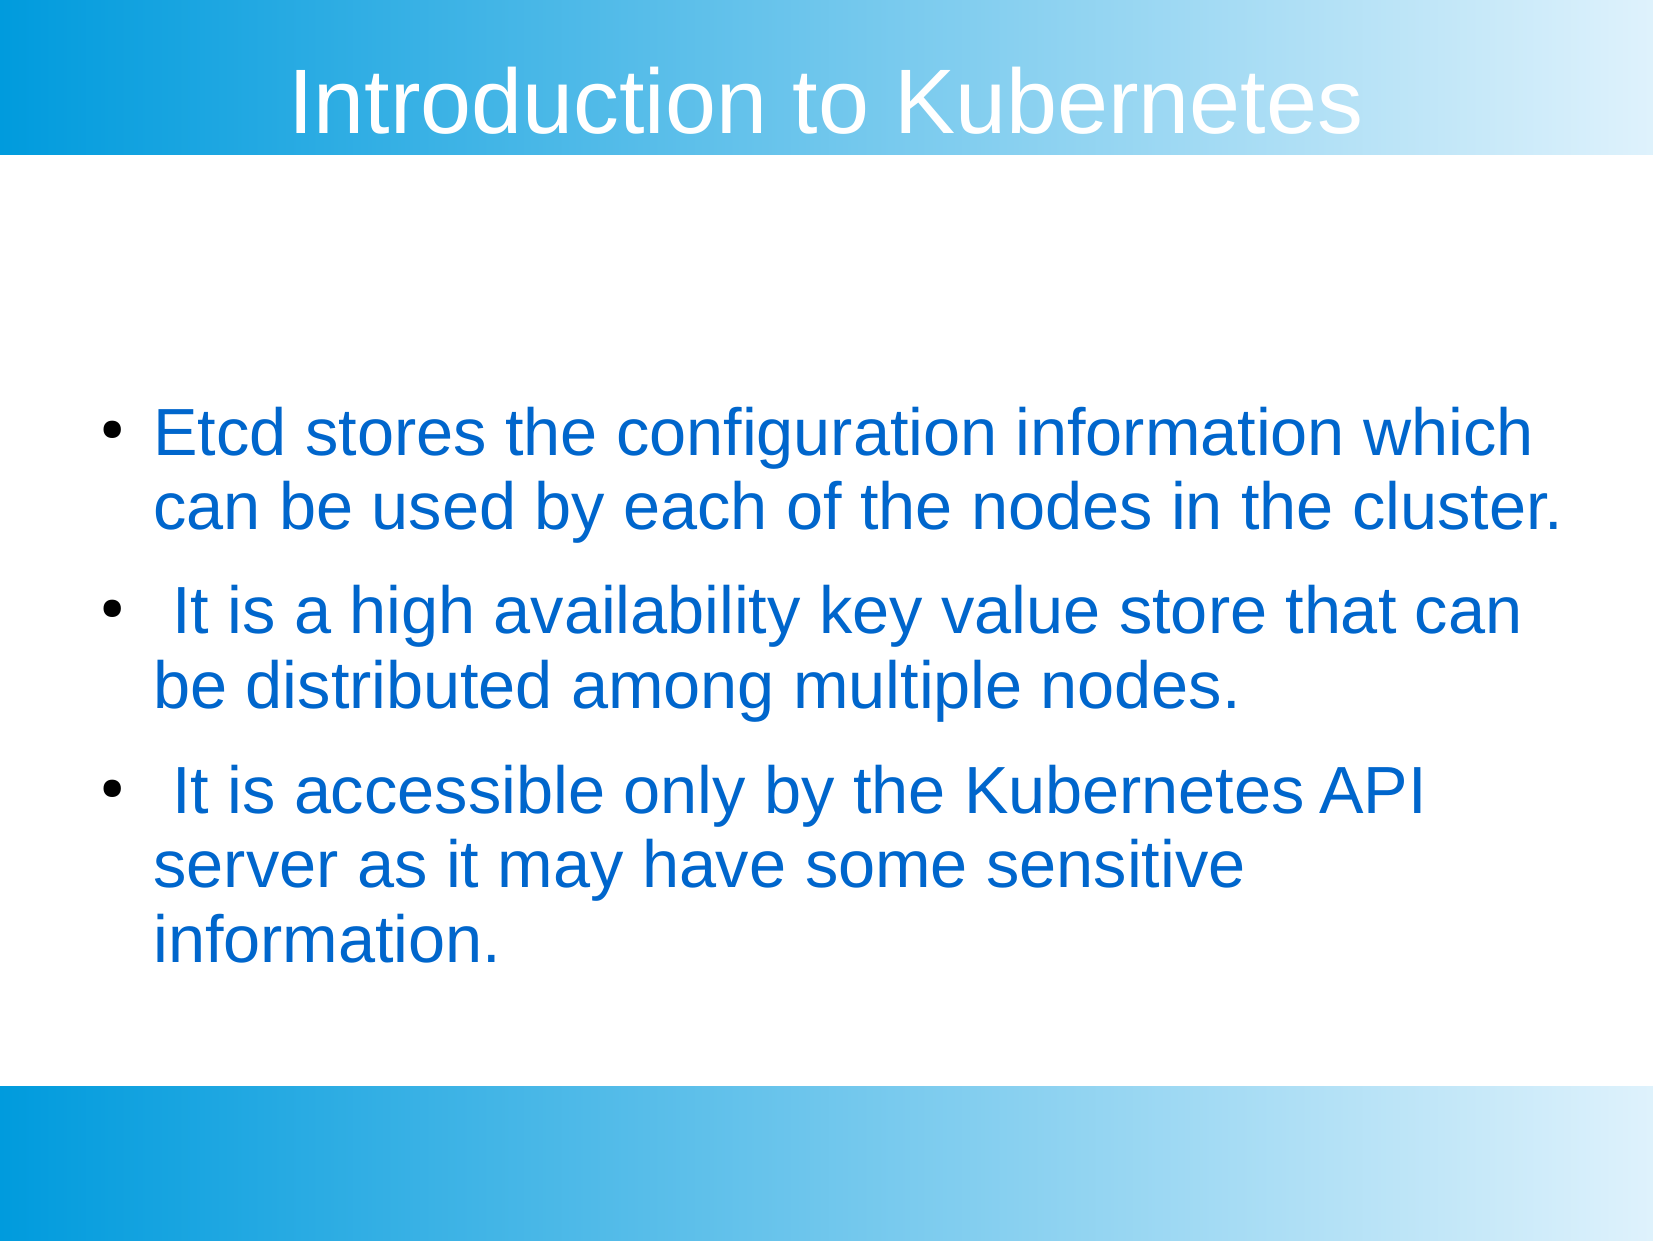

# Introduction to Kubernetes
Etcd stores the configuration information which can be used by each of the nodes in the cluster.
 It is a high availability key value store that can be distributed among multiple nodes.
 It is accessible only by the Kubernetes API server as it may have some sensitive information.